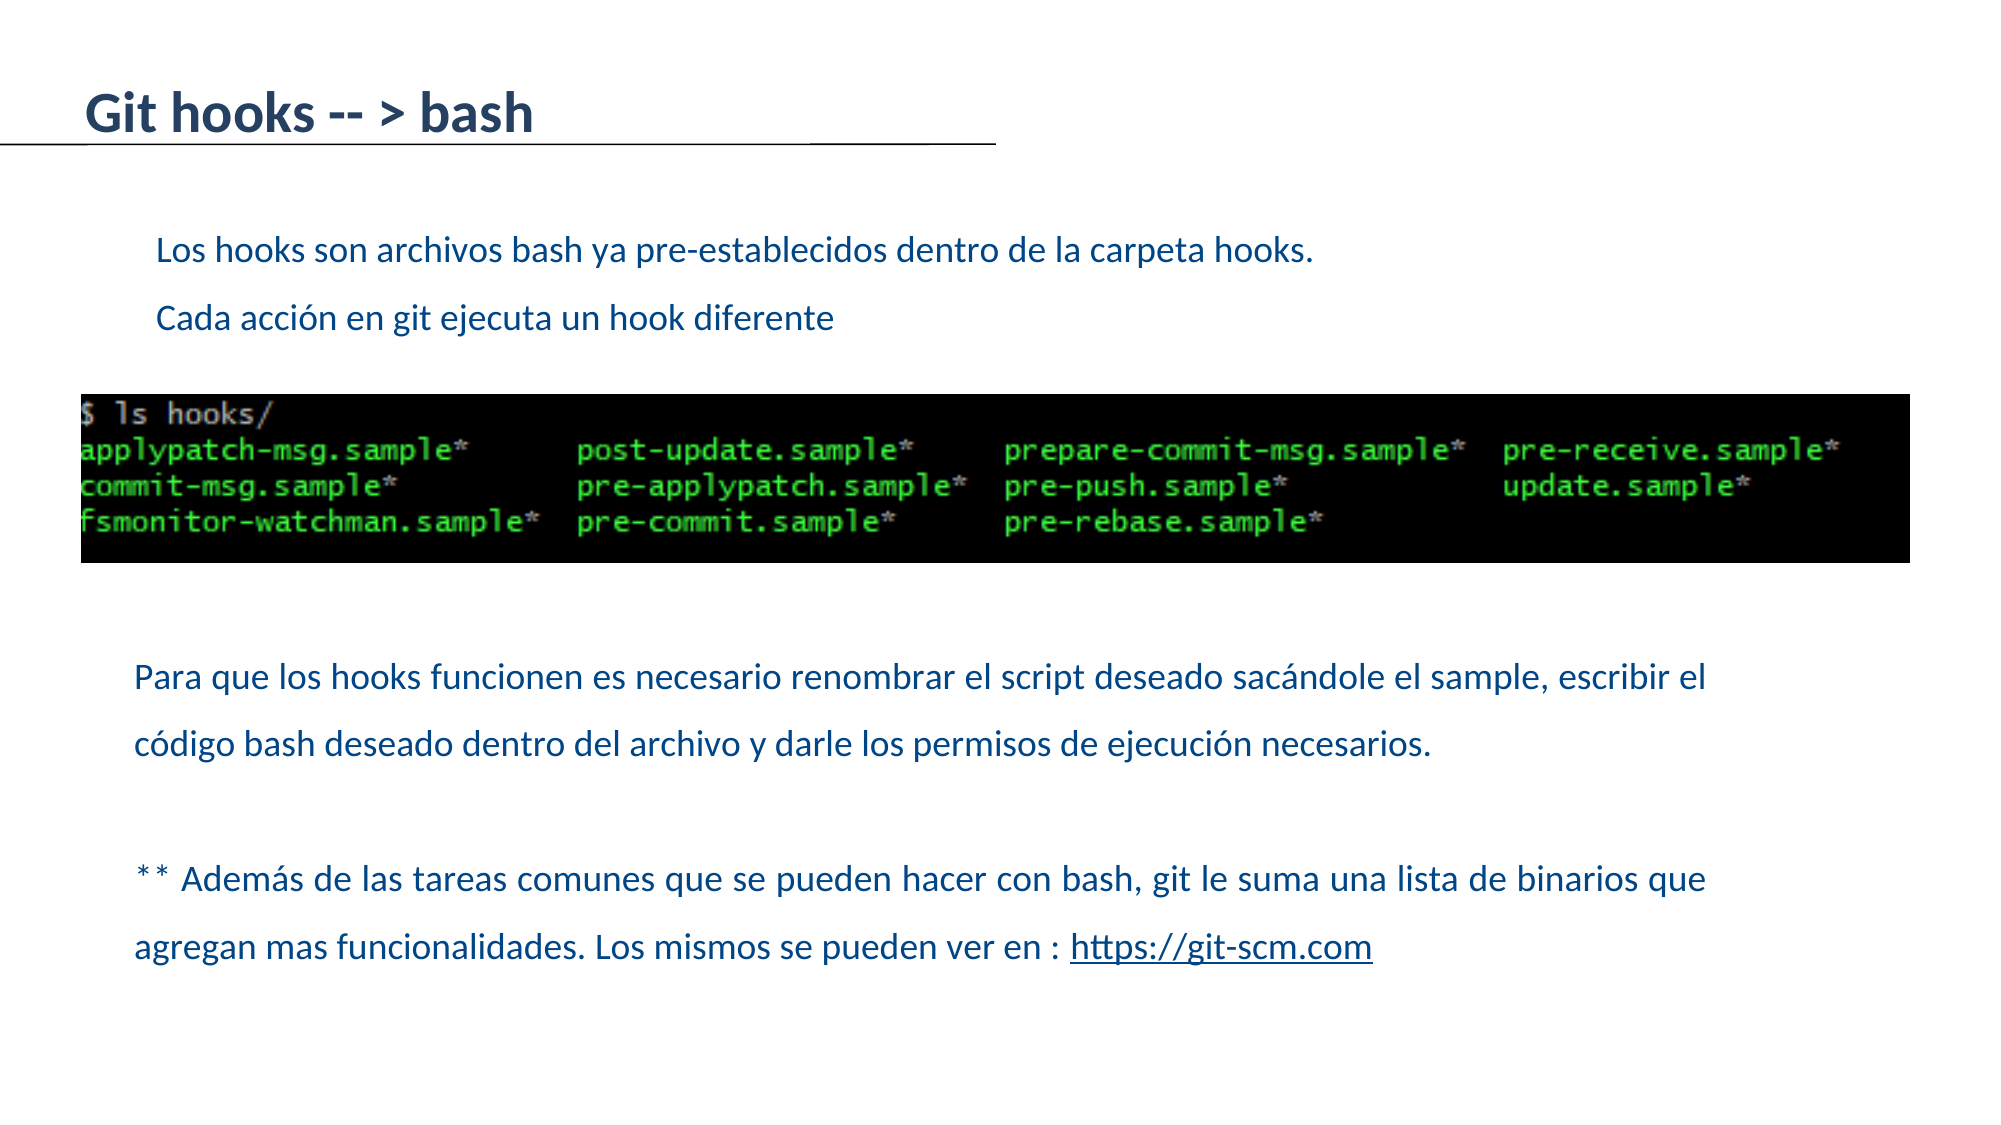

Git hooks -- > bash
Los hooks son archivos bash ya pre-establecidos dentro de la carpeta hooks.
Cada acción en git ejecuta un hook diferente
Para que los hooks funcionen es necesario renombrar el script deseado sacándole el sample, escribir el código bash deseado dentro del archivo y darle los permisos de ejecución necesarios.
** Además de las tareas comunes que se pueden hacer con bash, git le suma una lista de binarios que agregan mas funcionalidades. Los mismos se pueden ver en : https://git-scm.com